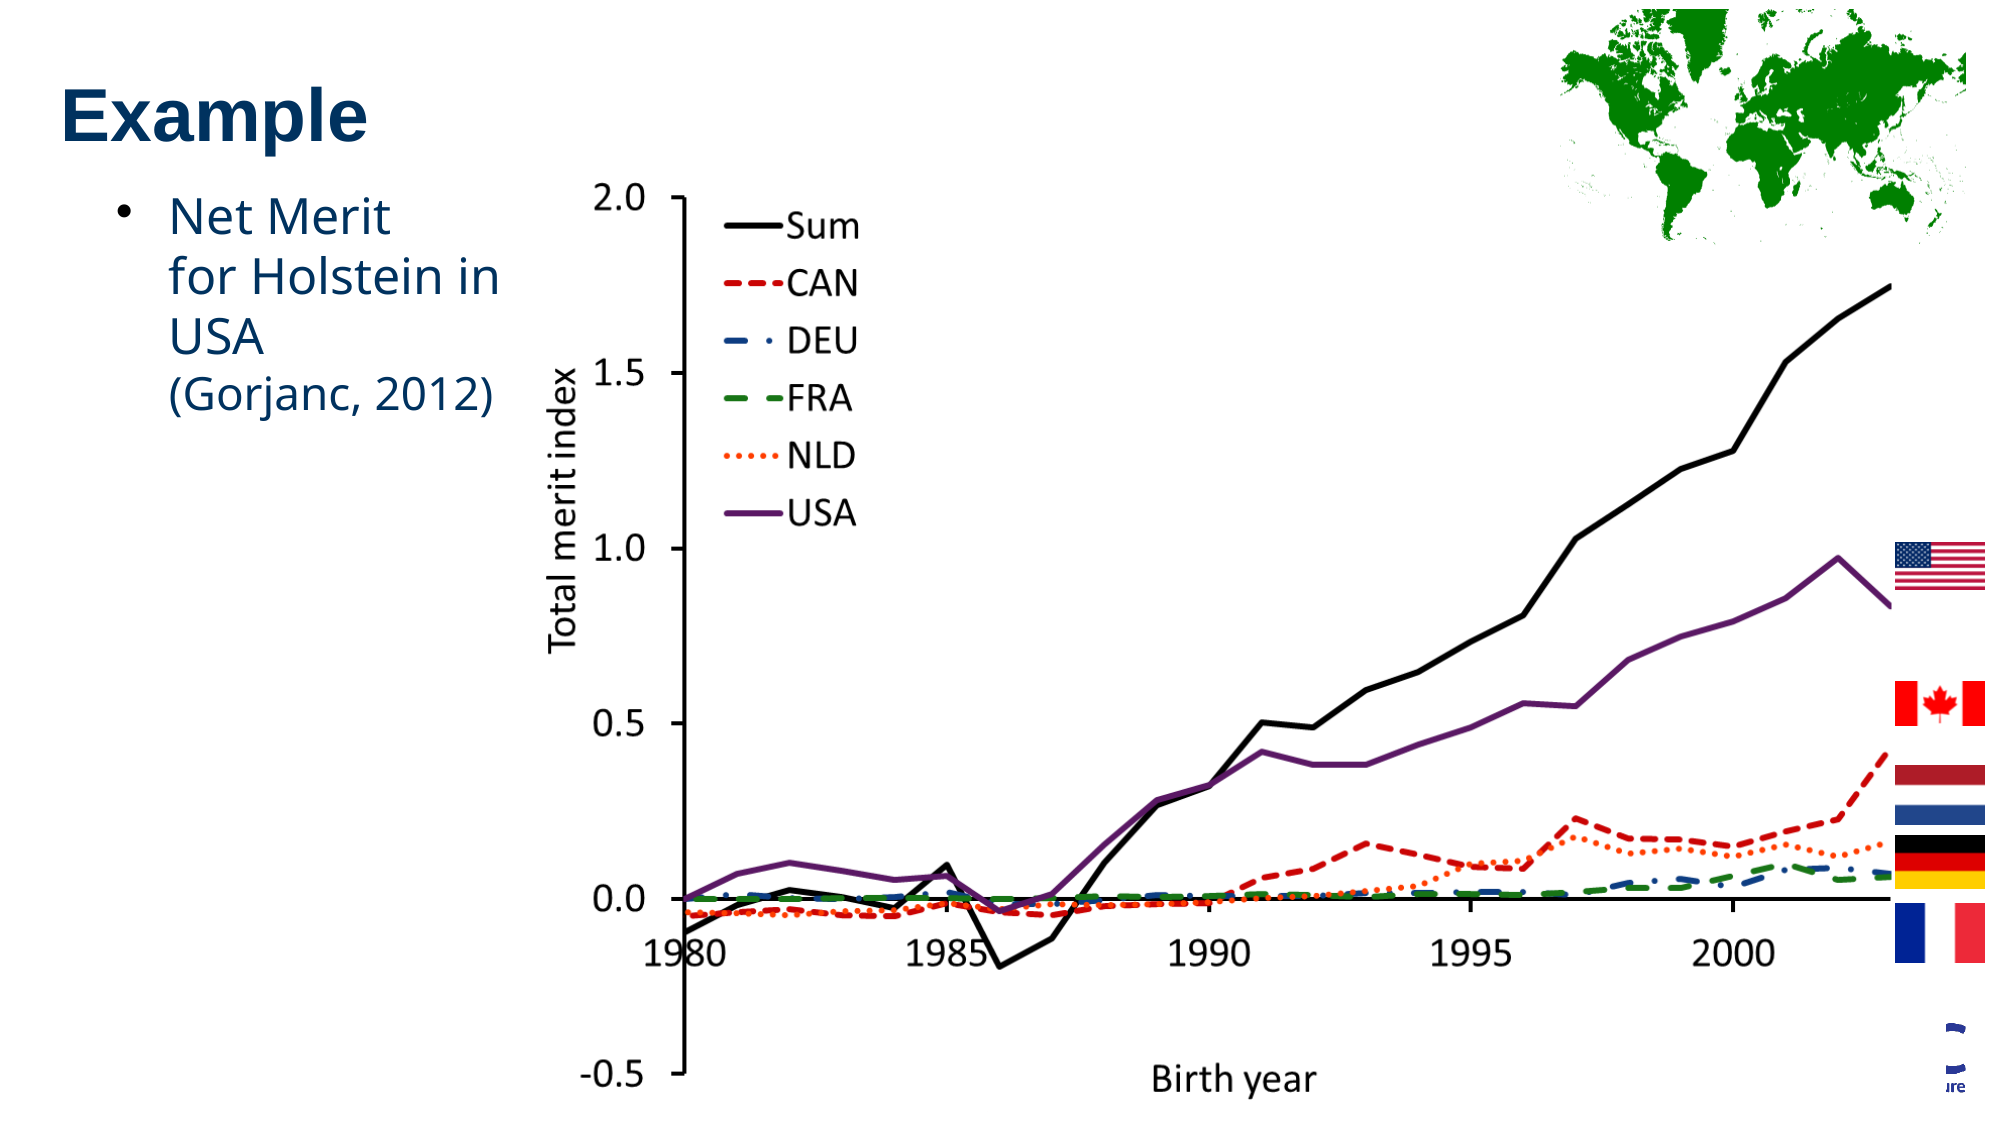

Example
Net Merit
for Holstein in
USA
(Gorjanc, 2012)